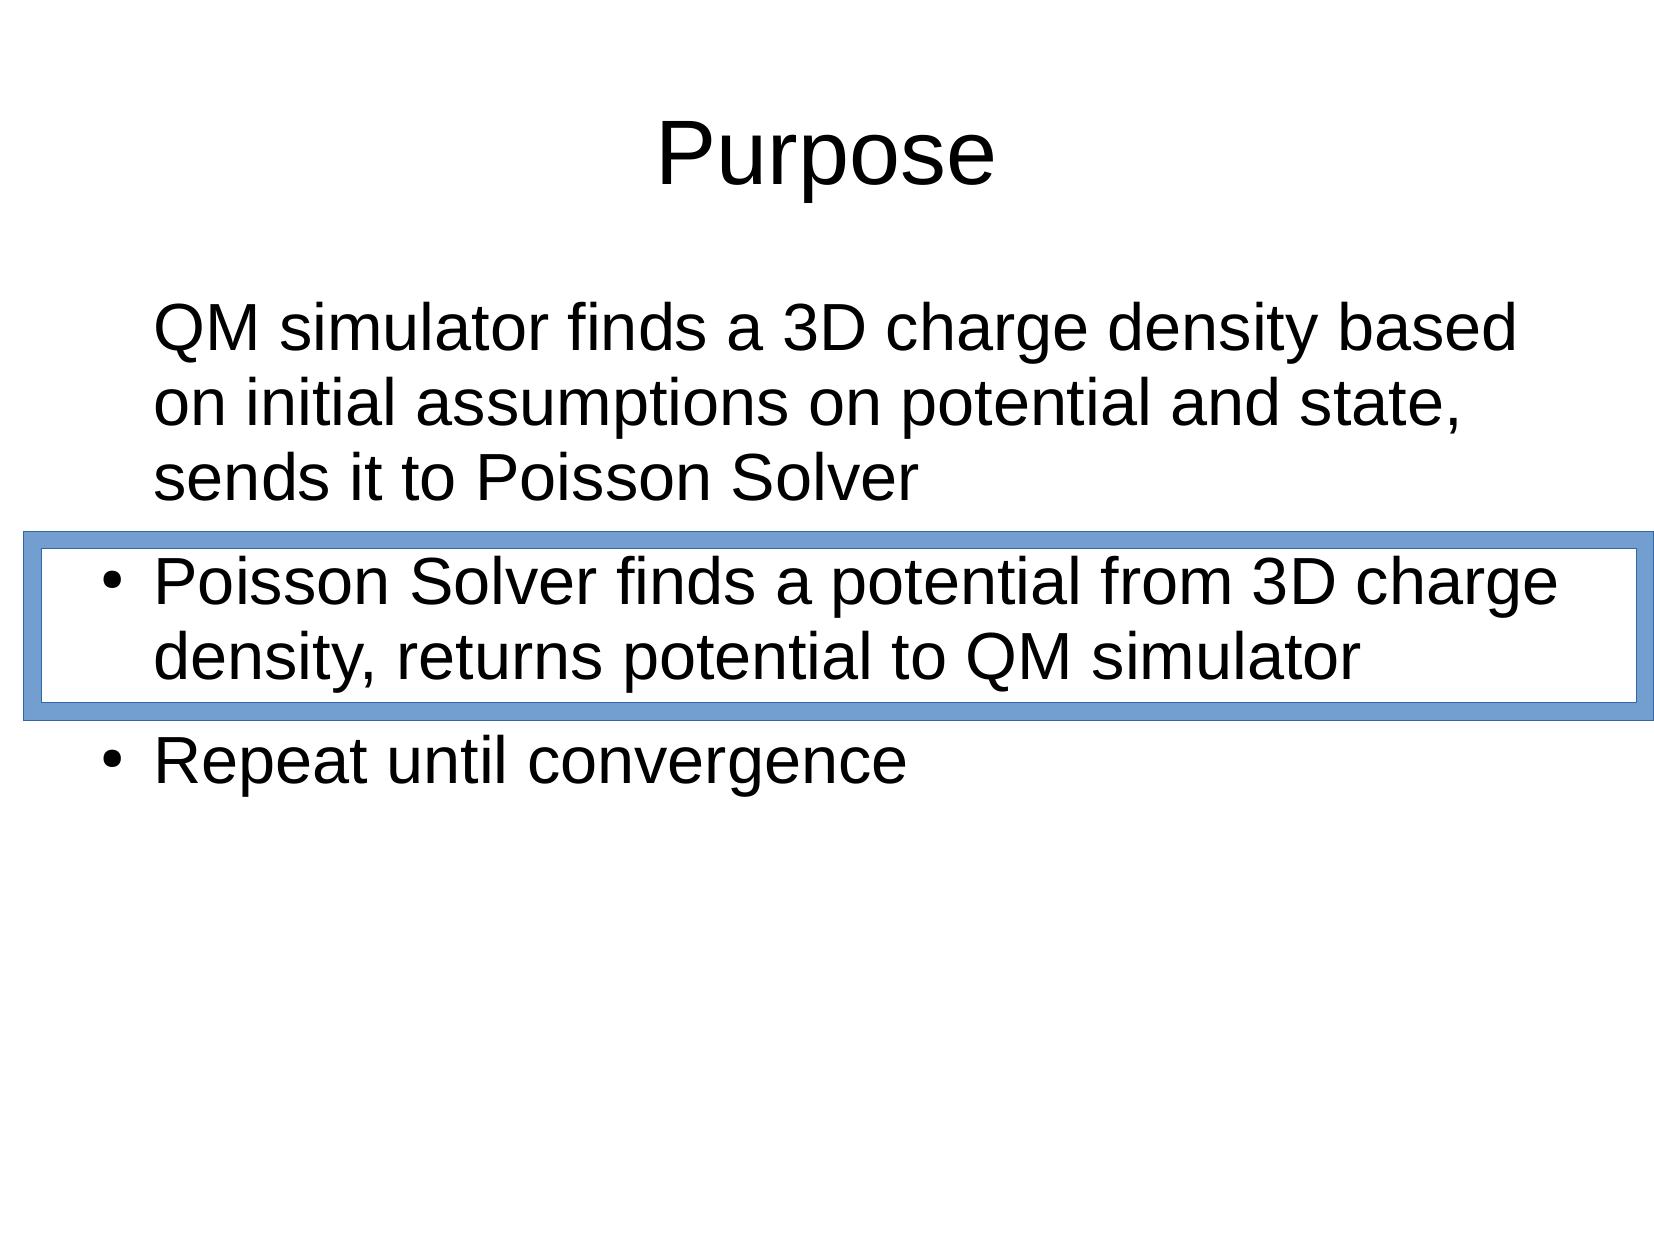

# Purpose
QM simulator finds a 3D charge density based on initial assumptions on potential and state, sends it to Poisson Solver
Poisson Solver finds a potential from 3D charge density, returns potential to QM simulator
Repeat until convergence